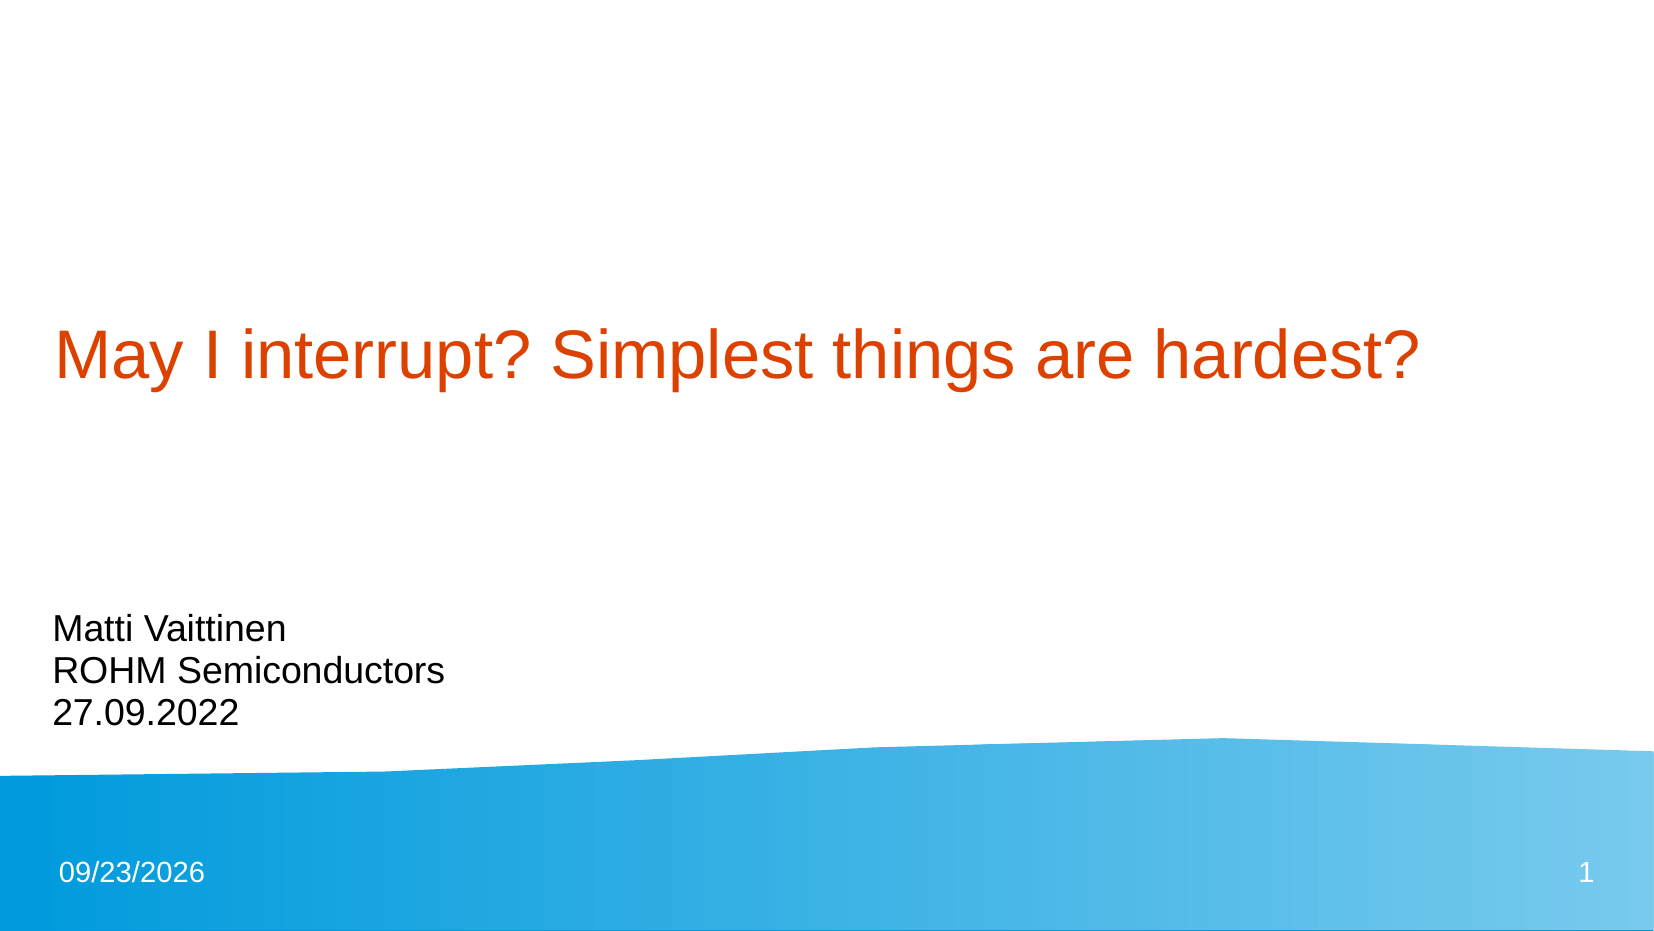

# May I interrupt? Simplest things are hardest?
Matti Vaittinen
ROHM Semiconductors
27.09.2022